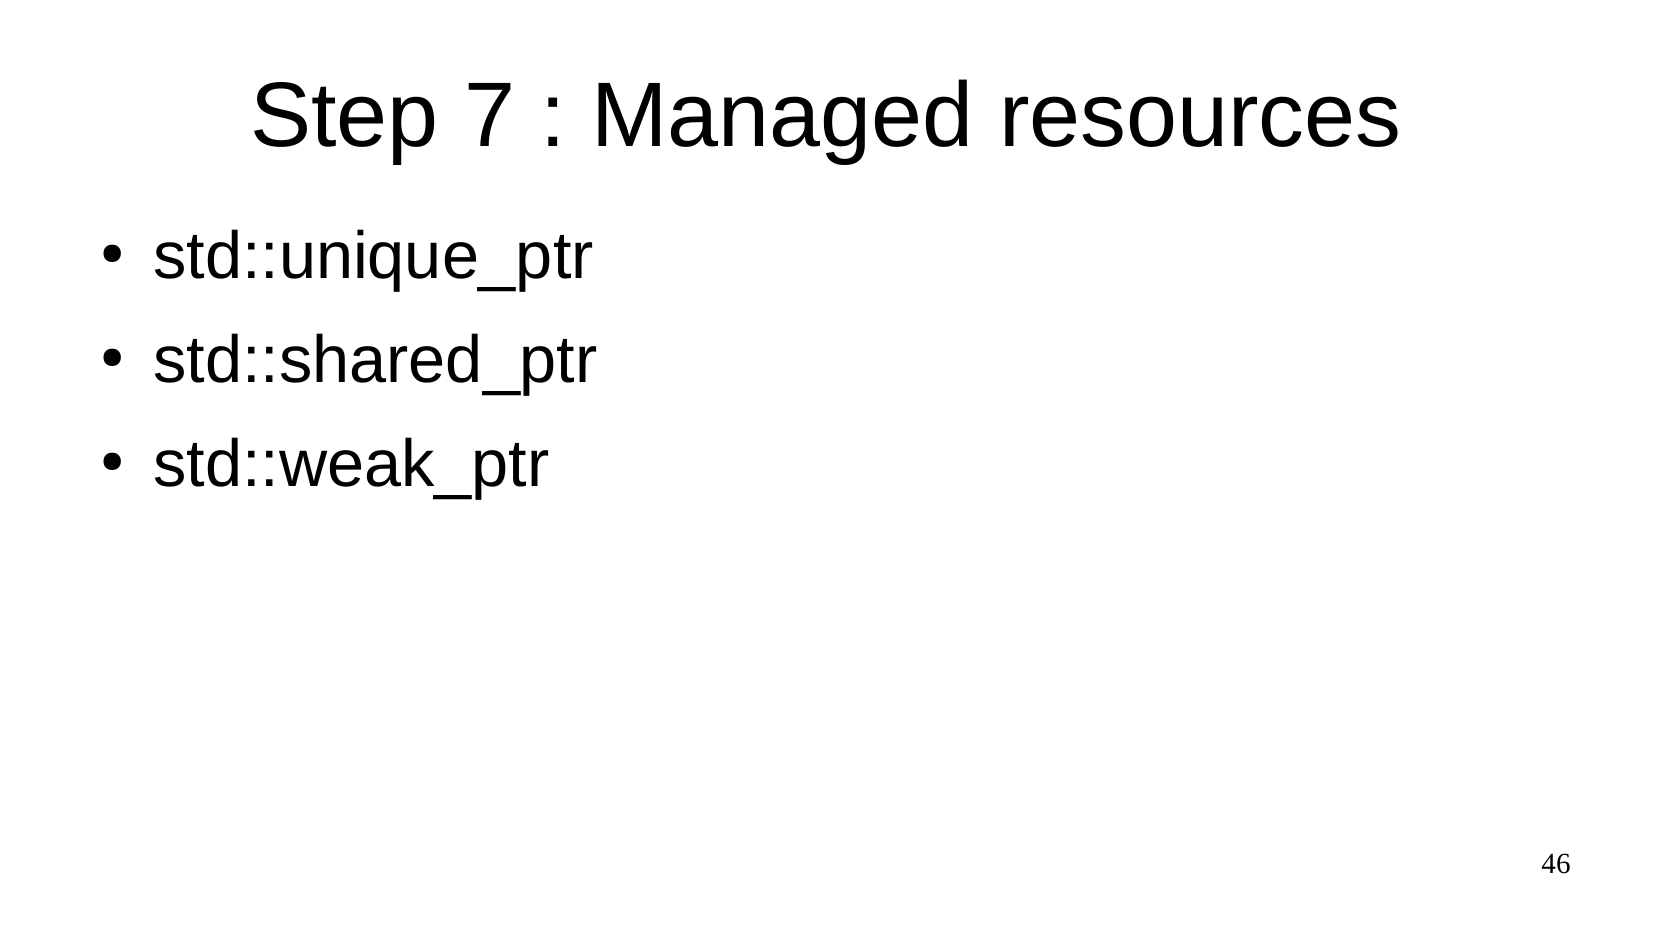

# Step 7 : Managed resources
std::unique_ptr
std::shared_ptr
std::weak_ptr
46